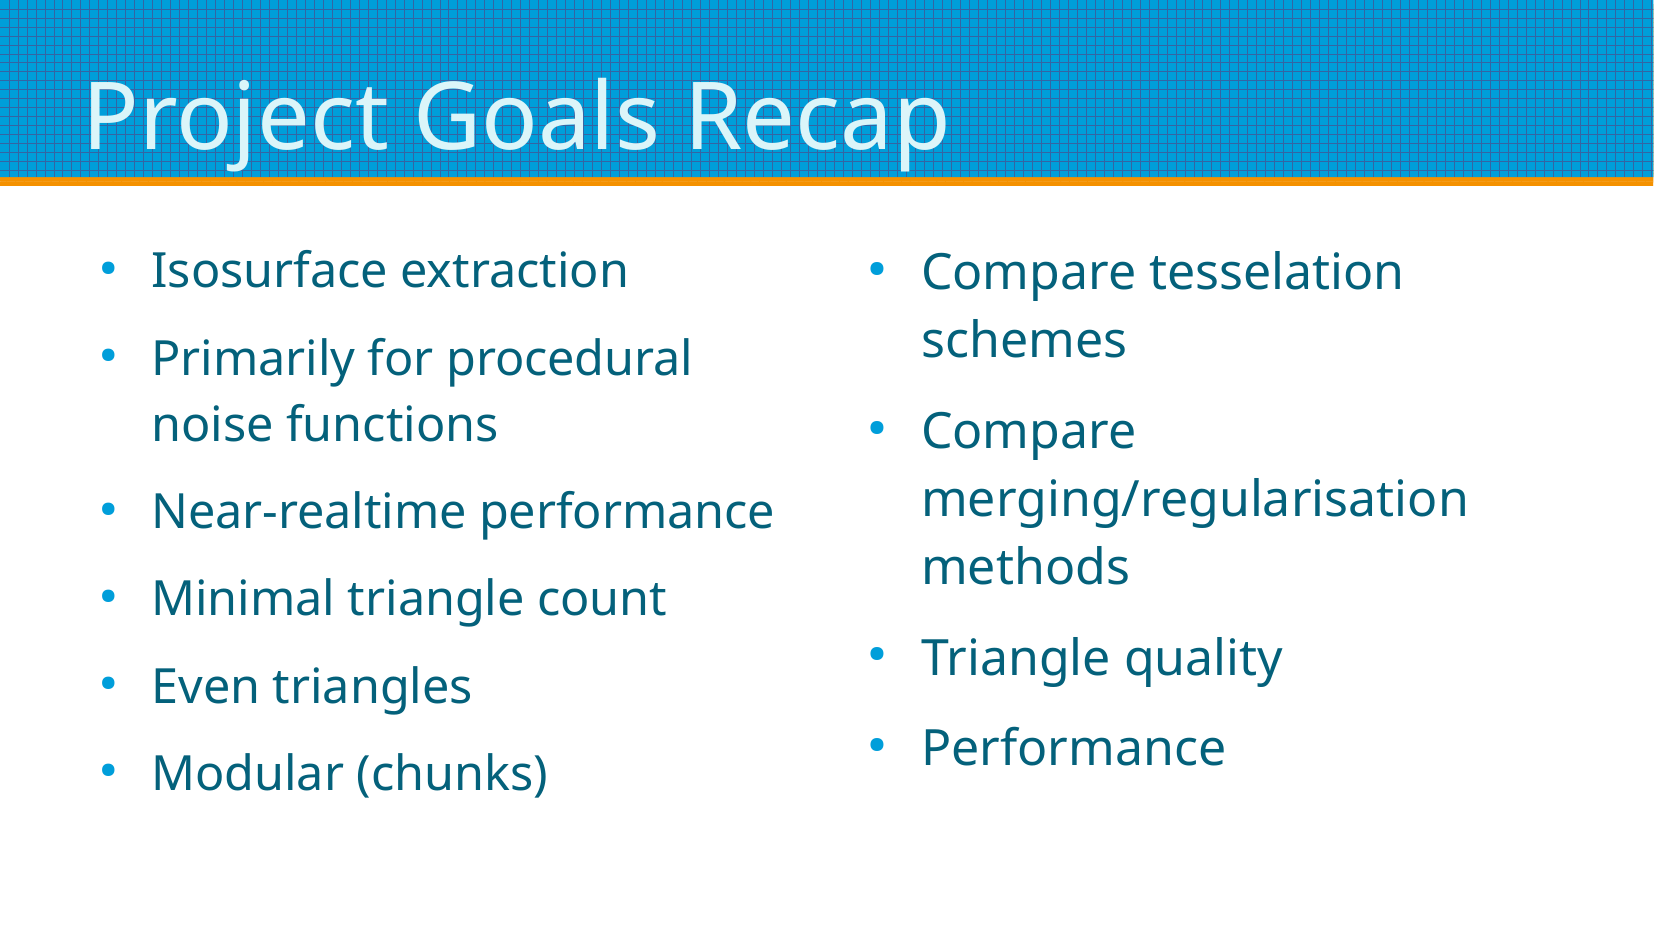

# Project Goals Recap
Isosurface extraction
Primarily for procedural noise functions
Near-realtime performance
Minimal triangle count
Even triangles
Modular (chunks)
Compare tesselation schemes
Compare merging/regularisation methods
Triangle quality
Performance